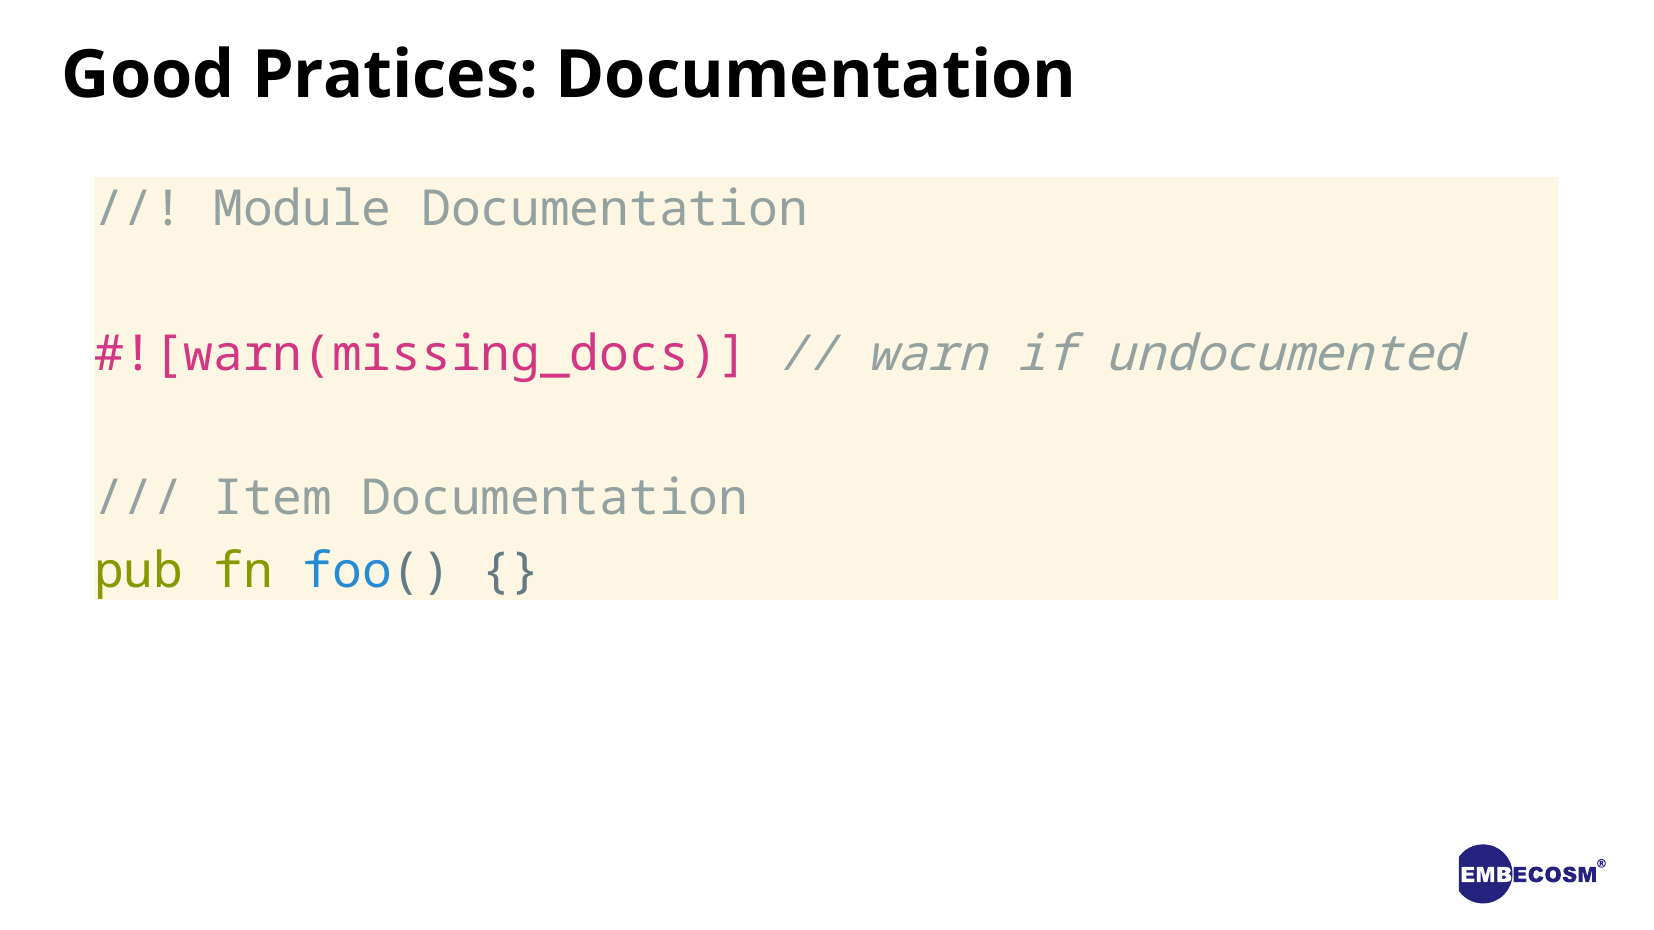

# Good Pratices: Documentation
//! Module Documentation
#![warn(missing_docs)] // warn if undocumented
/// Item Documentation
pub fn foo() {}